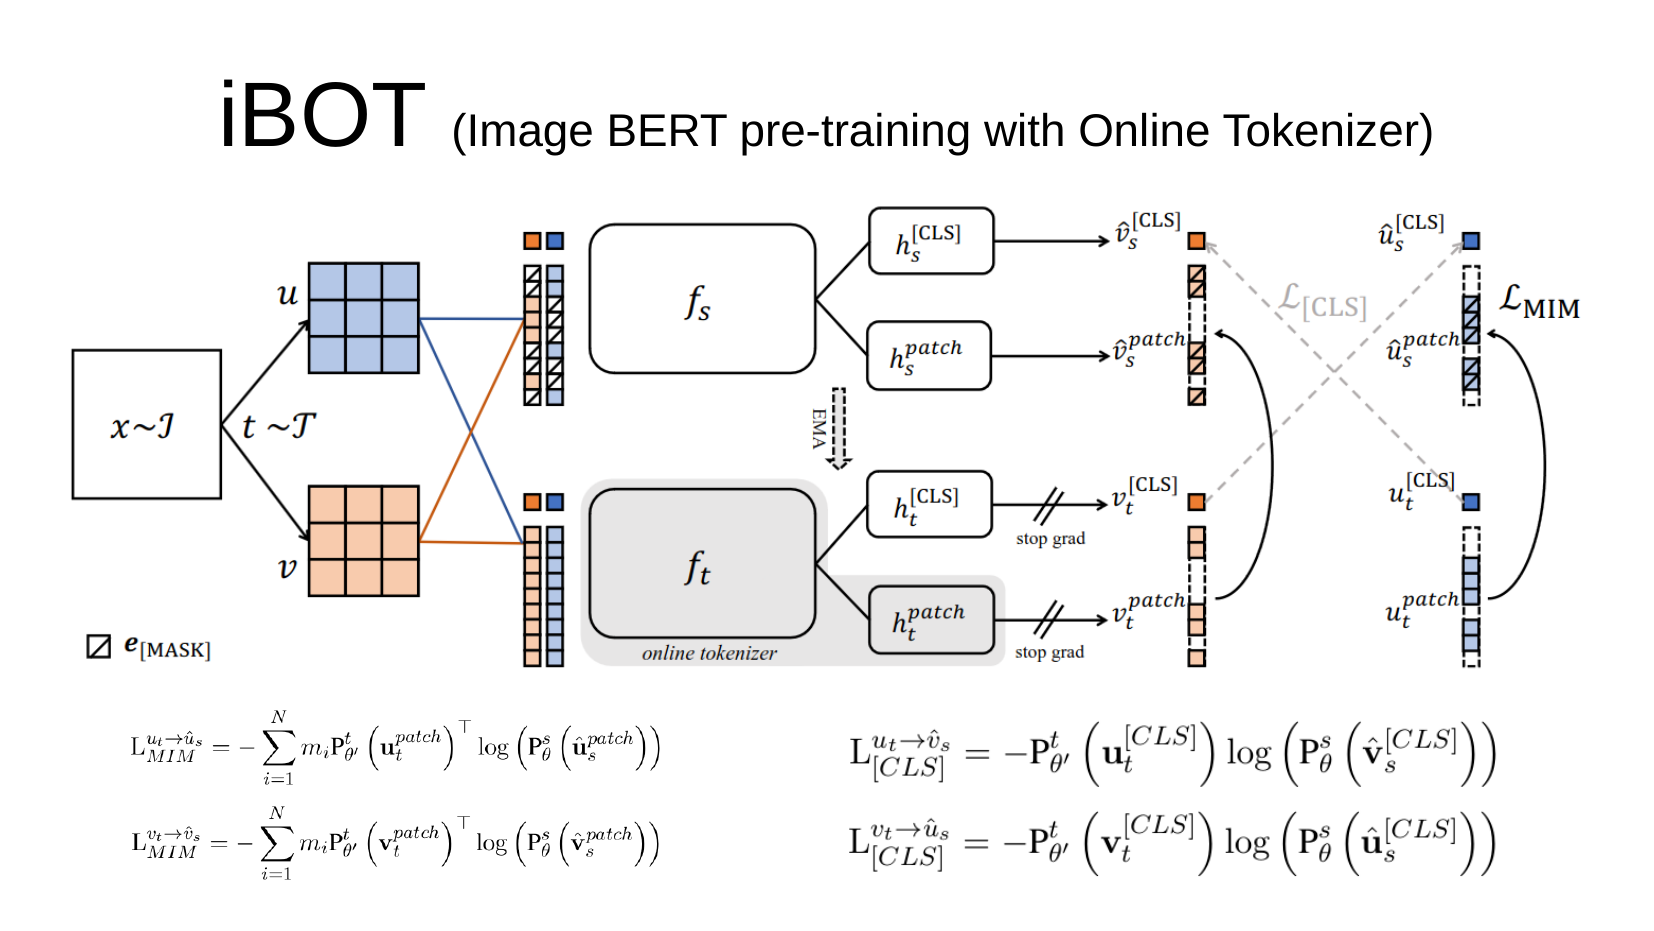

# iBOT (Image BERT pre-training with Online Tokenizer)